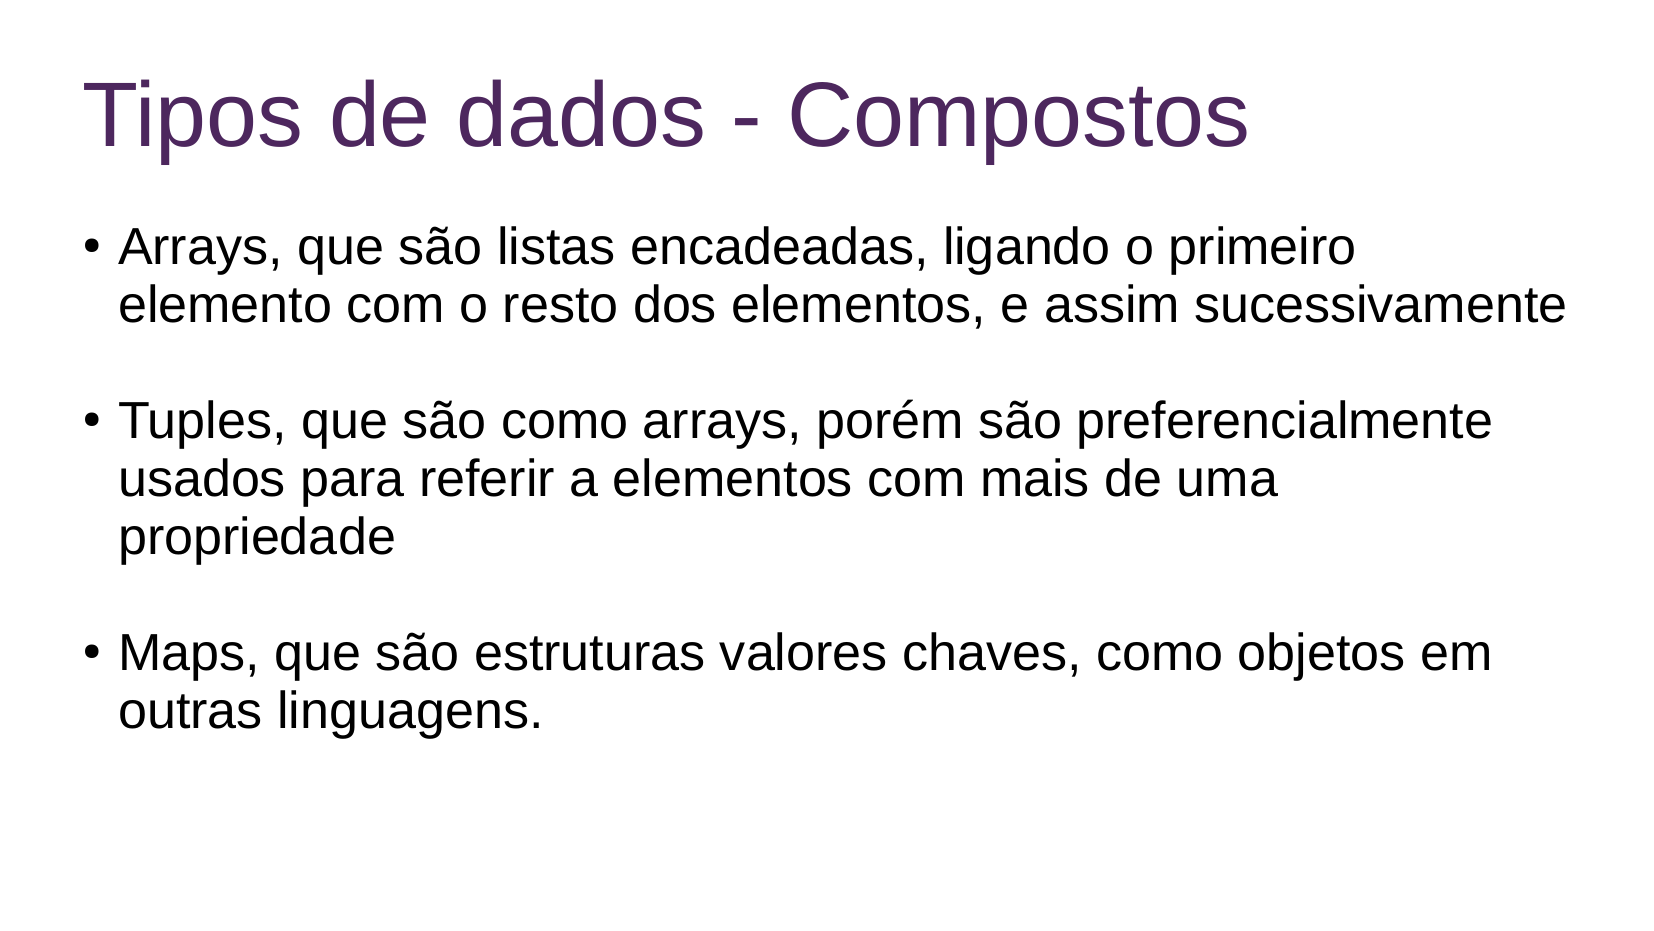

# Tipos de dados - Compostos
Arrays, que são listas encadeadas, ligando o primeiro elemento com o resto dos elementos, e assim sucessivamente
Tuples, que são como arrays, porém são preferencialmente usados para referir a elementos com mais de uma propriedade
Maps, que são estruturas valores chaves, como objetos em outras linguagens.